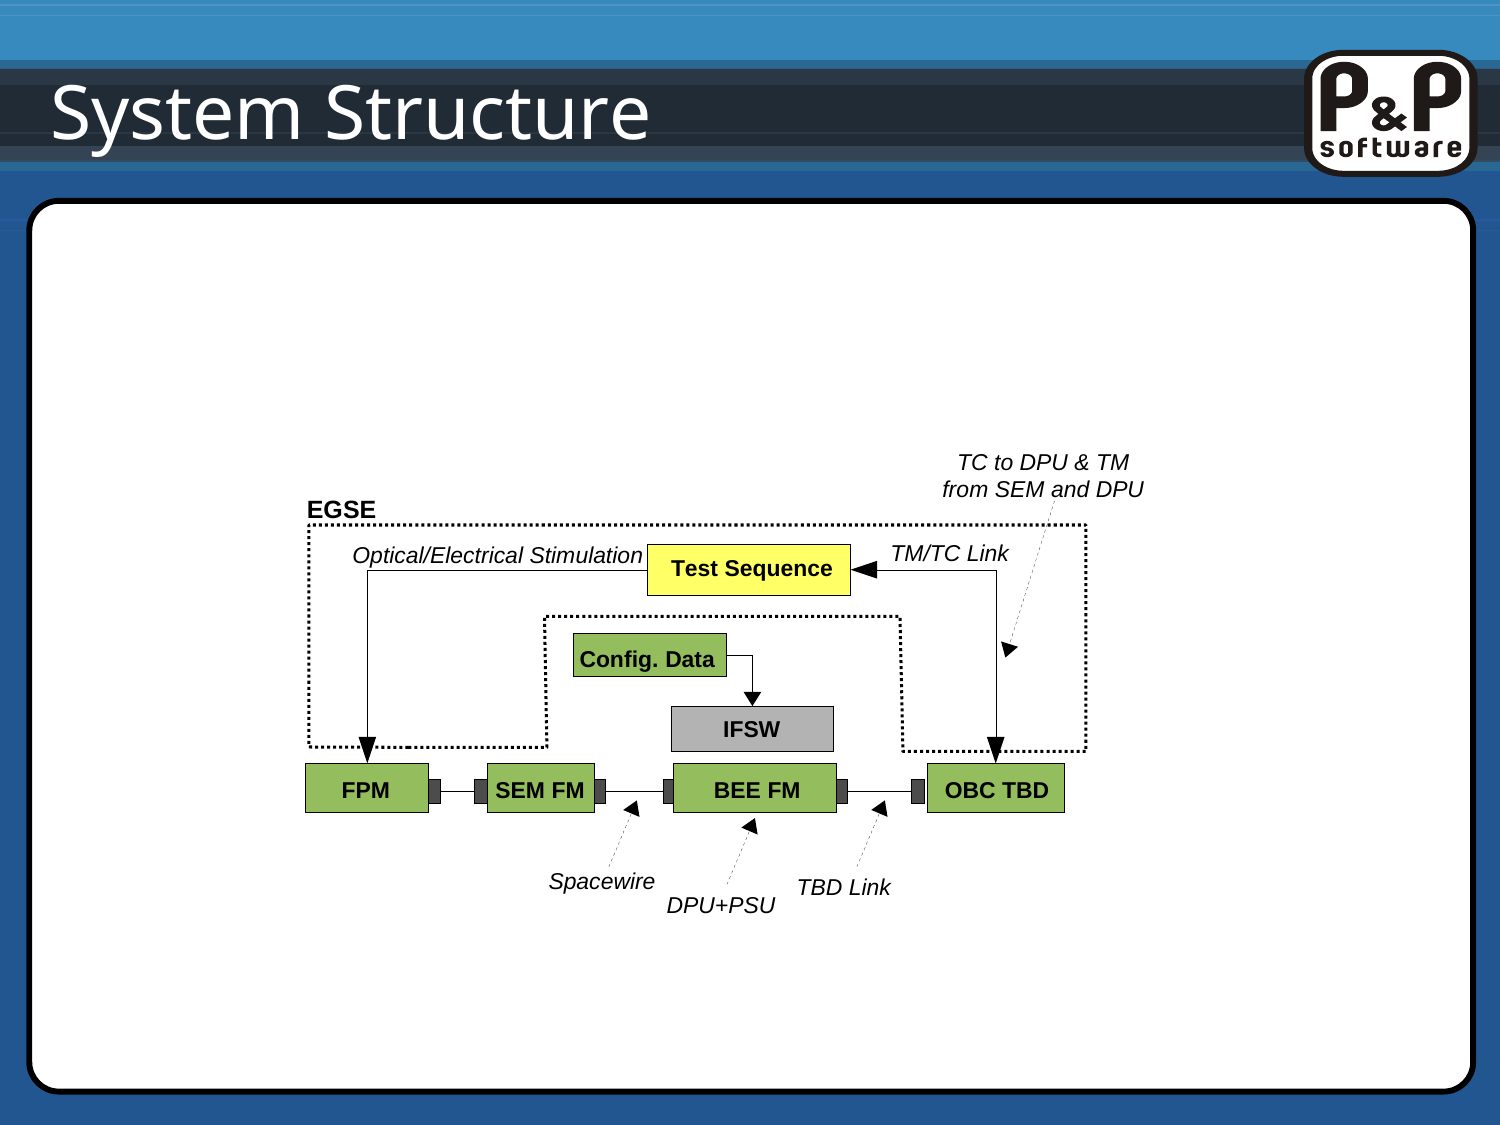

# System Structure
TC to DPU & TM
from SEM and DPU
EGSE
TM/TC Link
Optical/Electrical Stimulation
Test Sequence
Config. Data
IFSW
IFSW
FPM
SEM FM
BEE FM
OBC TBD
Spacewire
TBD Link
DPU+PSU